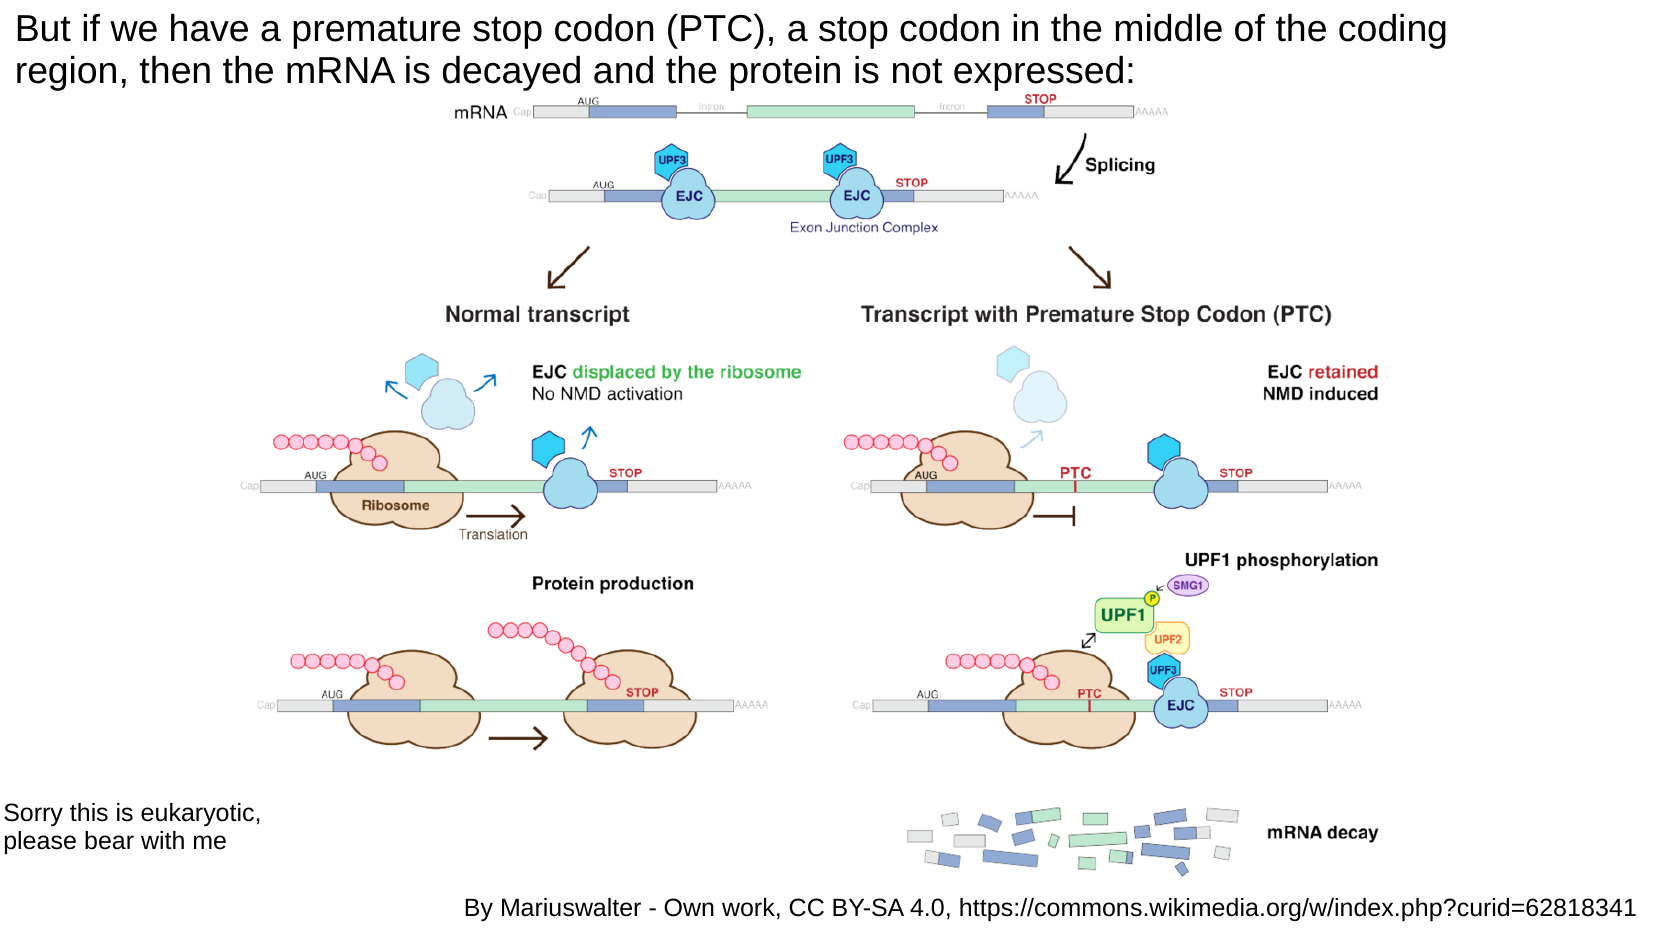

But if we have a premature stop codon (PTC), a stop codon in the middle of the coding region, then the mRNA is decayed and the protein is not expressed:
Sorry this is eukaryotic, please bear with me
By Mariuswalter - Own work, CC BY-SA 4.0, https://commons.wikimedia.org/w/index.php?curid=62818341